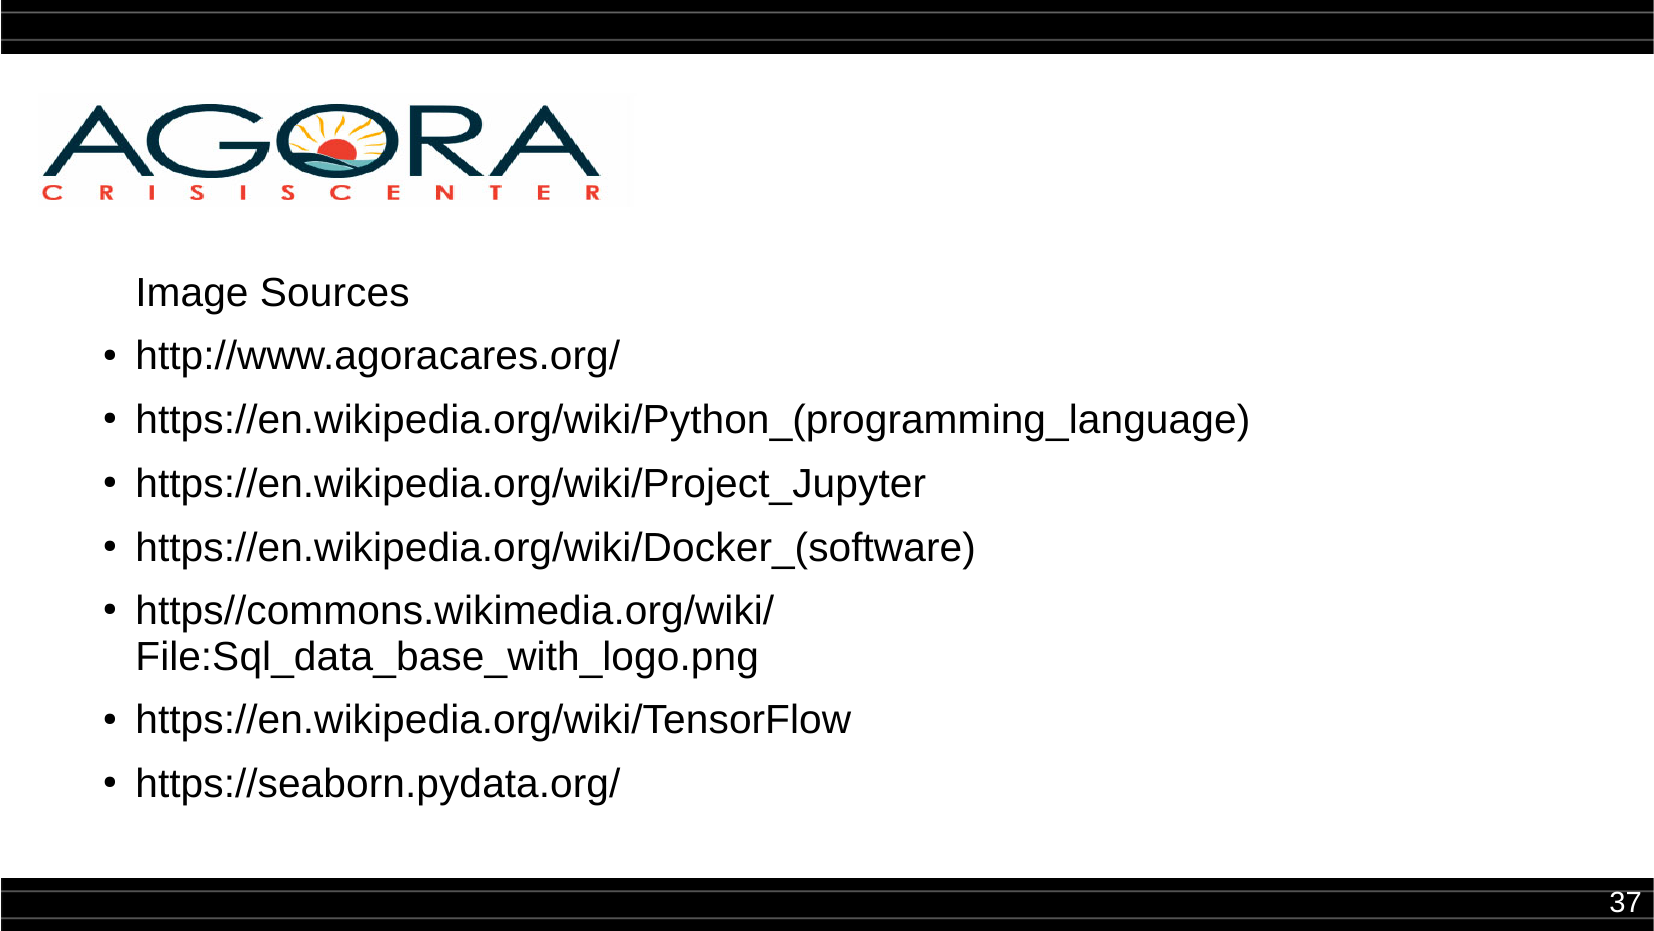

# Image Sources
http://www.agoracares.org/
https://en.wikipedia.org/wiki/Python_(programming_language)
https://en.wikipedia.org/wiki/Project_Jupyter
https://en.wikipedia.org/wiki/Docker_(software)
https//commons.wikimedia.org/wiki/File:Sql_data_base_with_logo.png
https://en.wikipedia.org/wiki/TensorFlow
https://seaborn.pydata.org/